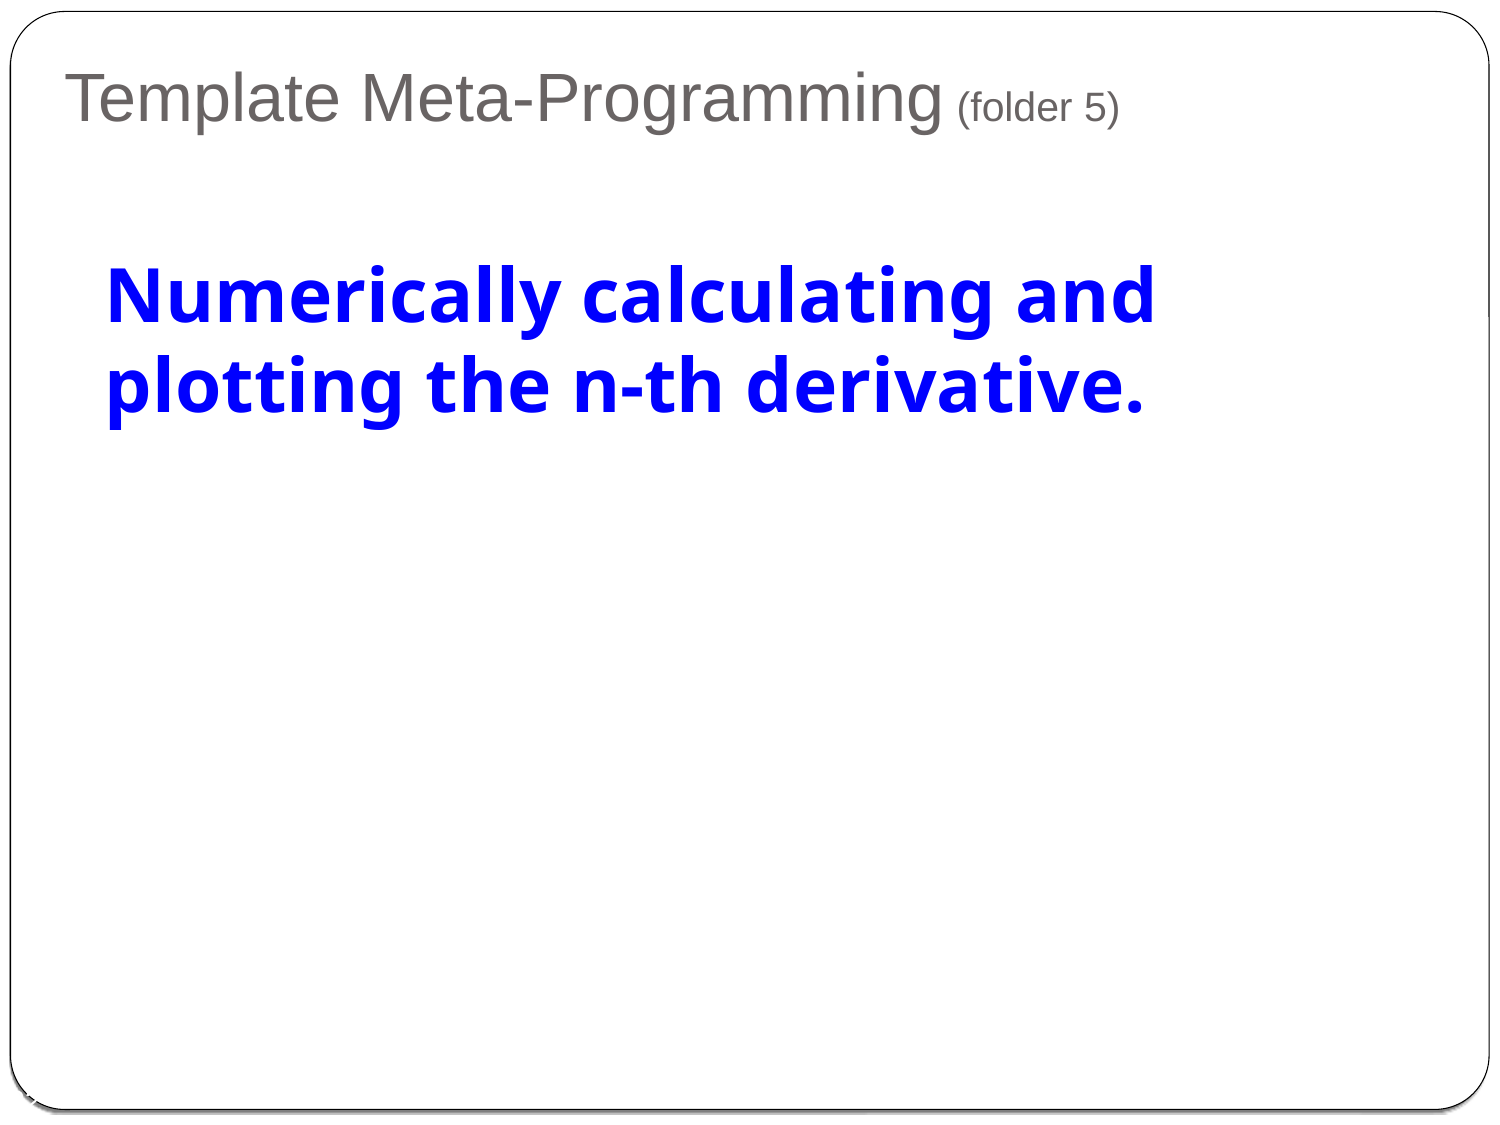

# Template Meta-Programming (folder 5)
Numerically calculating and plotting the n-th derivative.